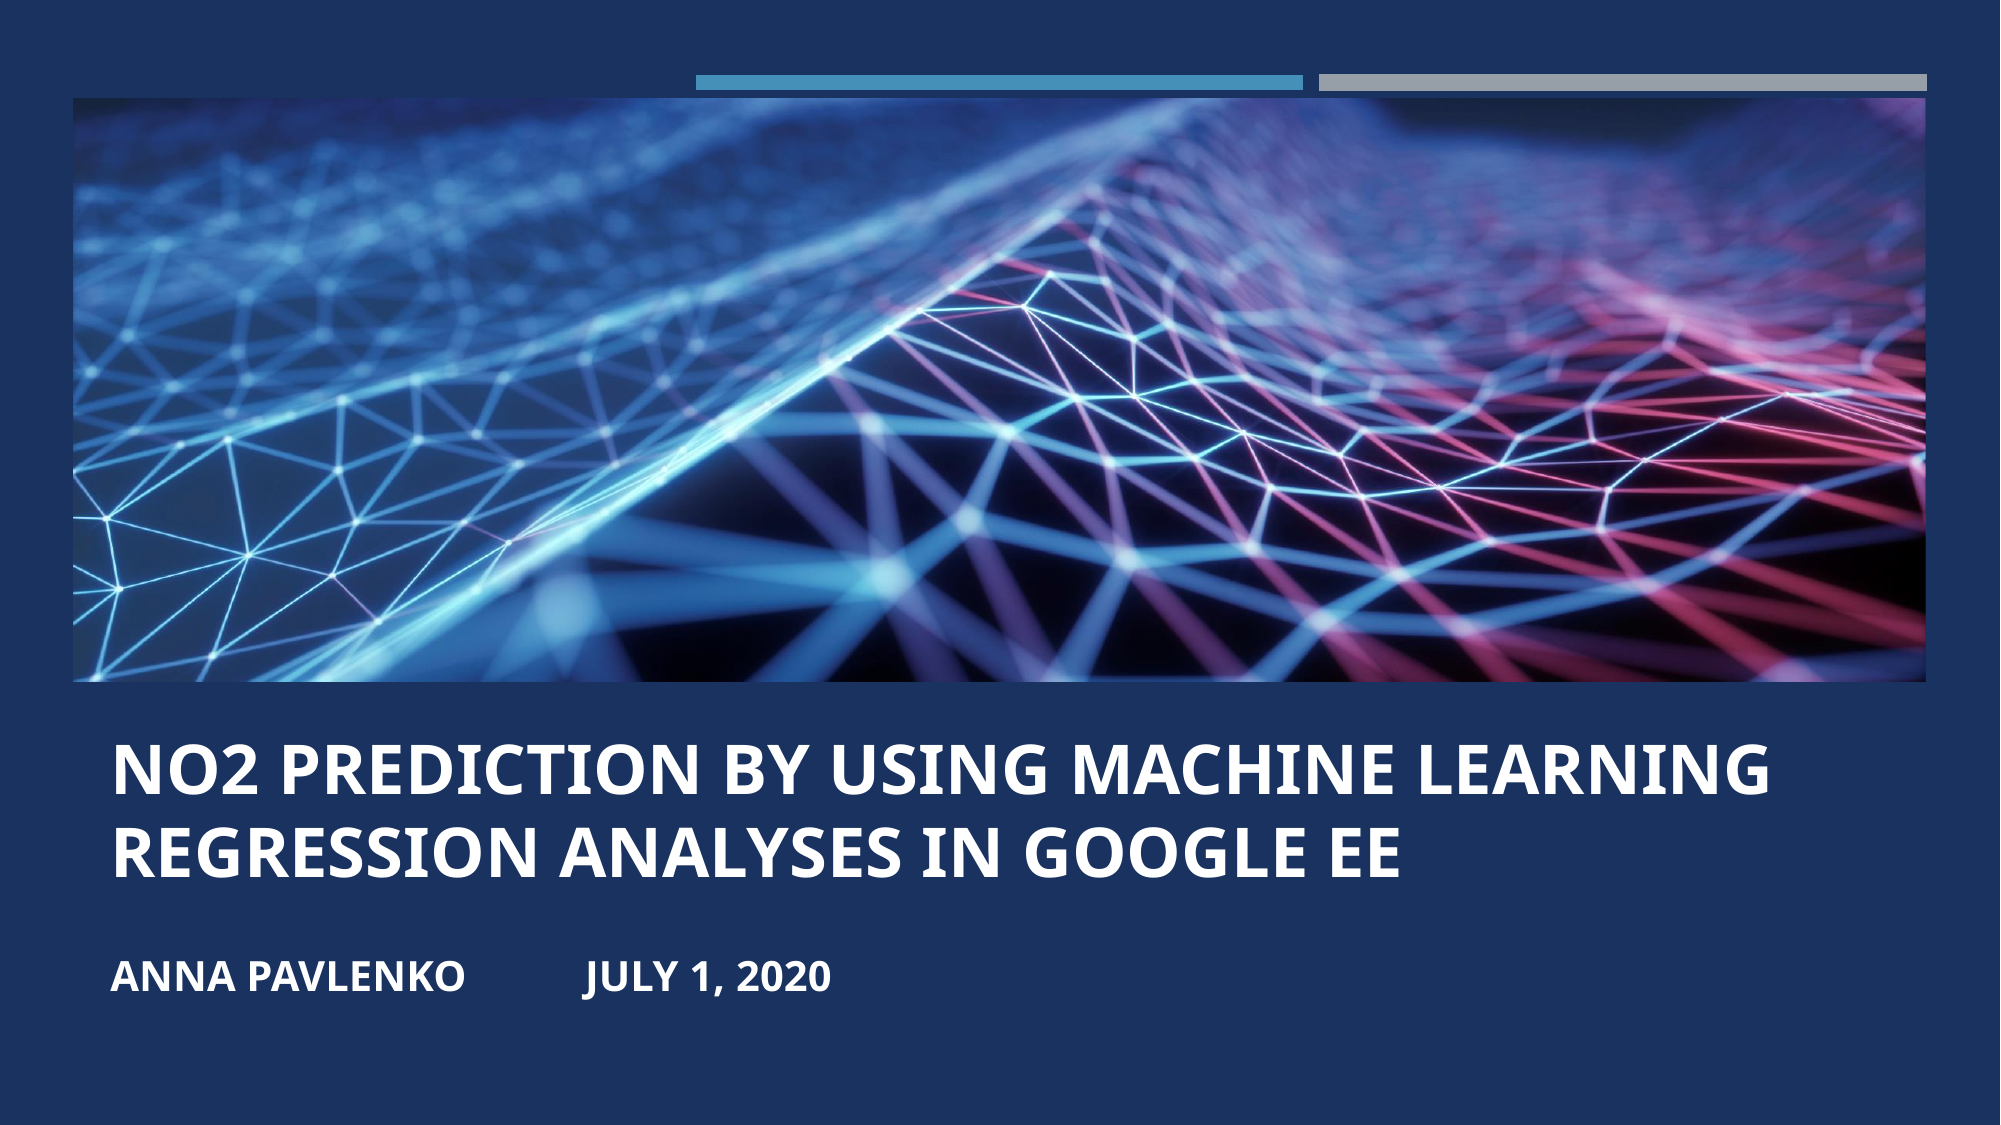

# NO2 Prediction by using Machine Learning Regression Analyses in Google EE
Anna Pavlenko           July 1, 2020